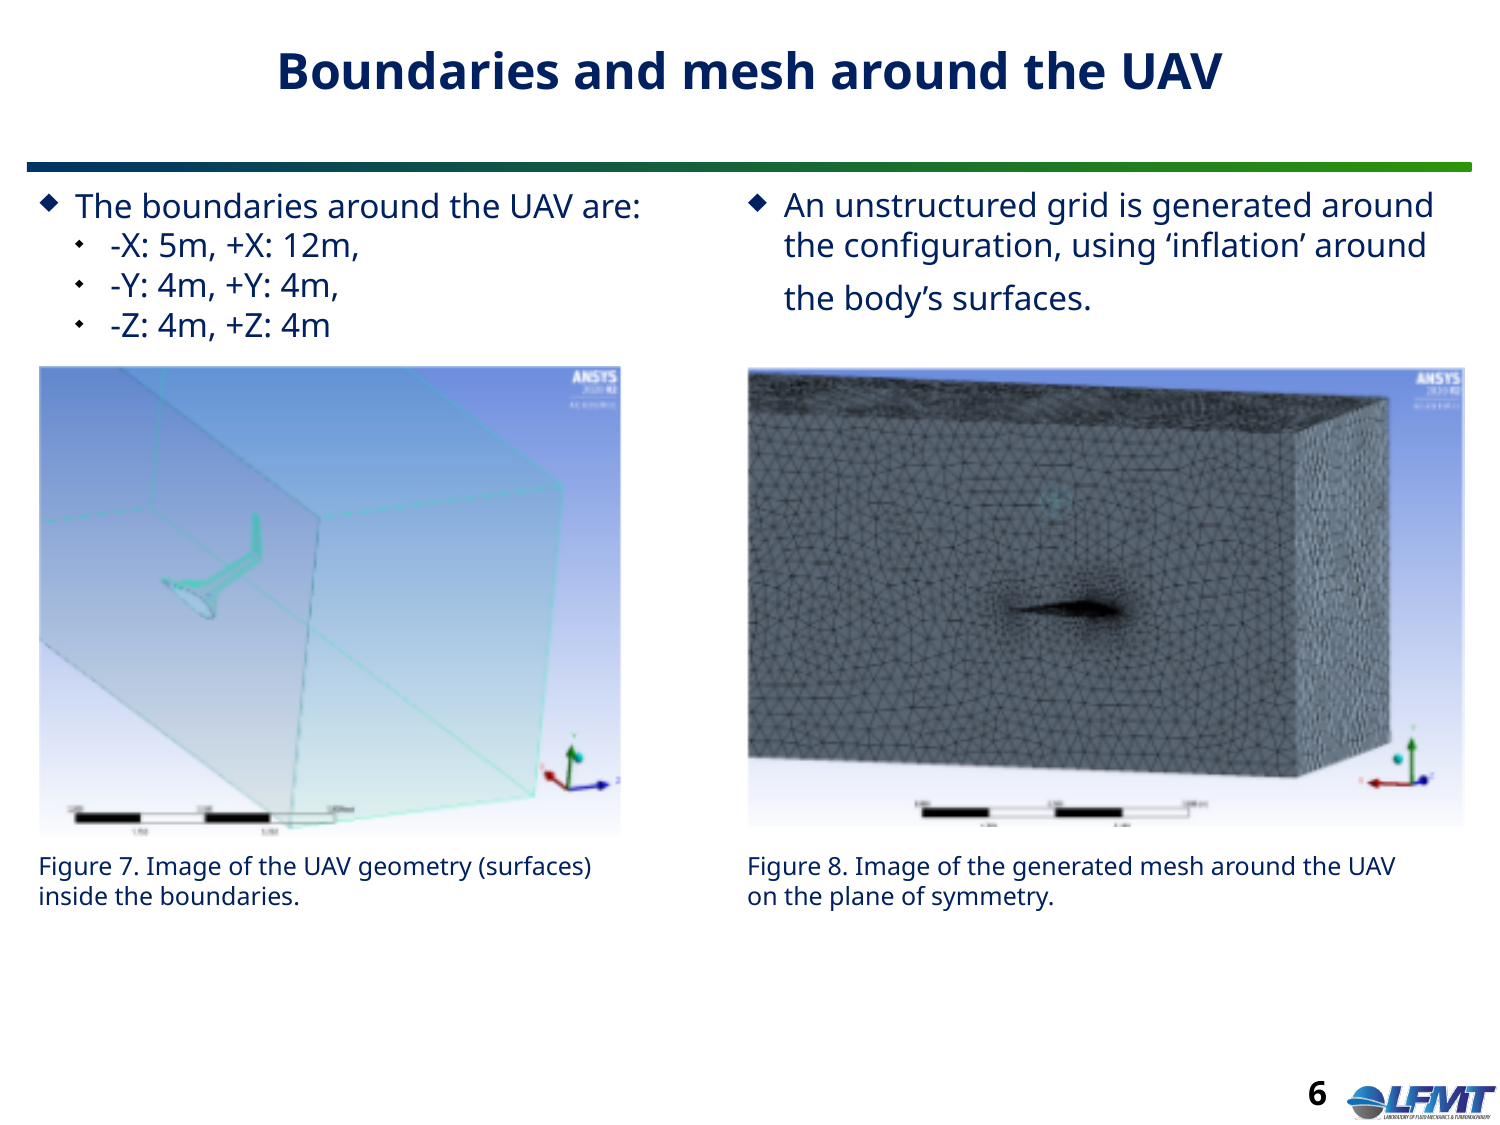

# Boundaries and mesh around the UAV
An unstructured grid is generated around the configuration, using ‘inflation’ around the body’s surfaces.
The boundaries around the UAV are:
-X: 5m, +X: 12m,
-Y: 4m, +Y: 4m,
-Z: 4m, +Z: 4m
Figure 7. Image of the UAV geometry (surfaces) inside the boundaries.
Figure 8. Image of the generated mesh around the UAV on the plane of symmetry.